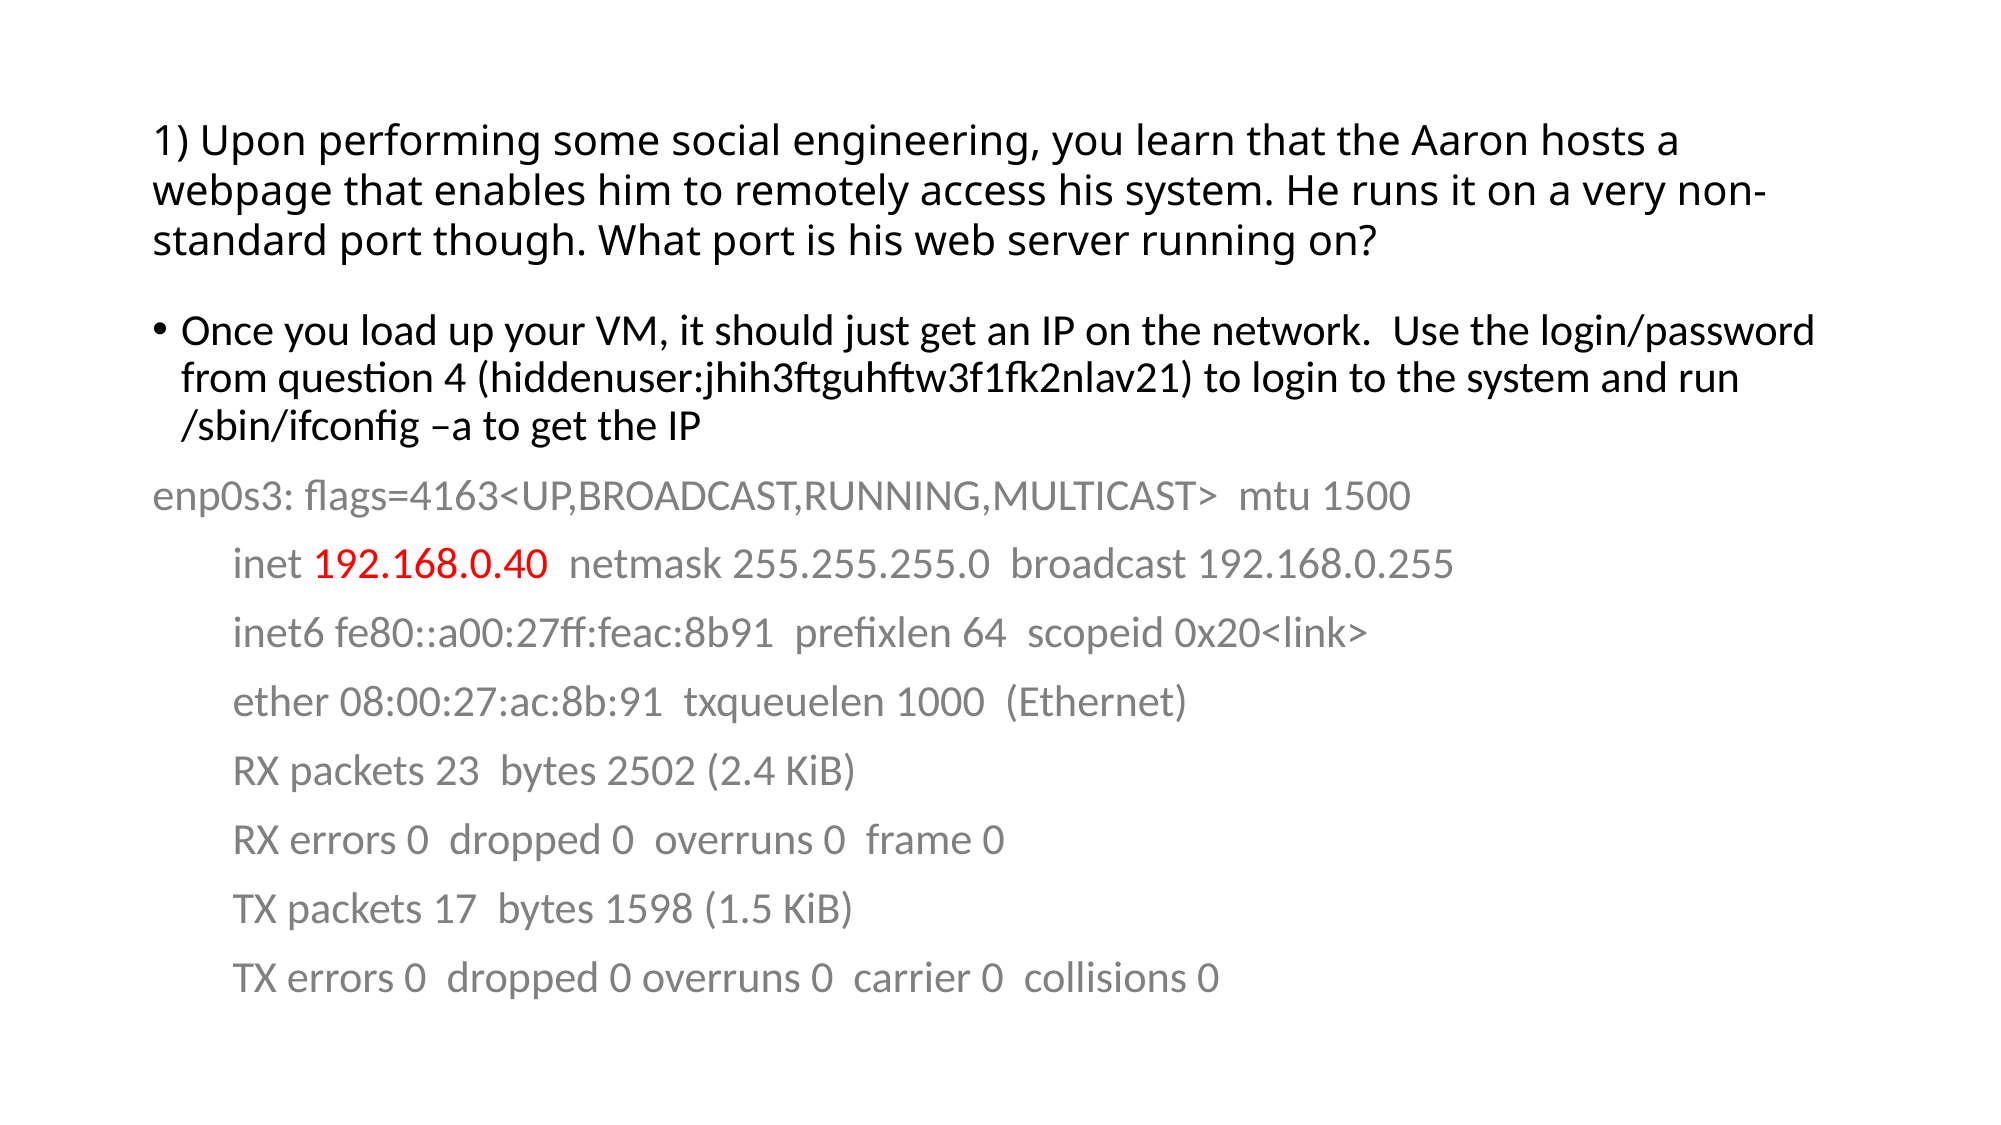

1) Upon performing some social engineering, you learn that the Aaron hosts a webpage that enables him to remotely access his system. He runs it on a very non-standard port though. What port is his web server running on?
# Once you load up your VM, it should just get an IP on the network. Use the login/password from question 4 (hiddenuser:jhih3ftguhftw3f1fk2nlav21) to login to the system and run /sbin/ifconfig –a to get the IP
enp0s3: flags=4163<UP,BROADCAST,RUNNING,MULTICAST> mtu 1500
 inet 192.168.0.40 netmask 255.255.255.0 broadcast 192.168.0.255
 inet6 fe80::a00:27ff:feac:8b91 prefixlen 64 scopeid 0x20<link>
 ether 08:00:27:ac:8b:91 txqueuelen 1000 (Ethernet)
 RX packets 23 bytes 2502 (2.4 KiB)
 RX errors 0 dropped 0 overruns 0 frame 0
 TX packets 17 bytes 1598 (1.5 KiB)
 TX errors 0 dropped 0 overruns 0 carrier 0 collisions 0